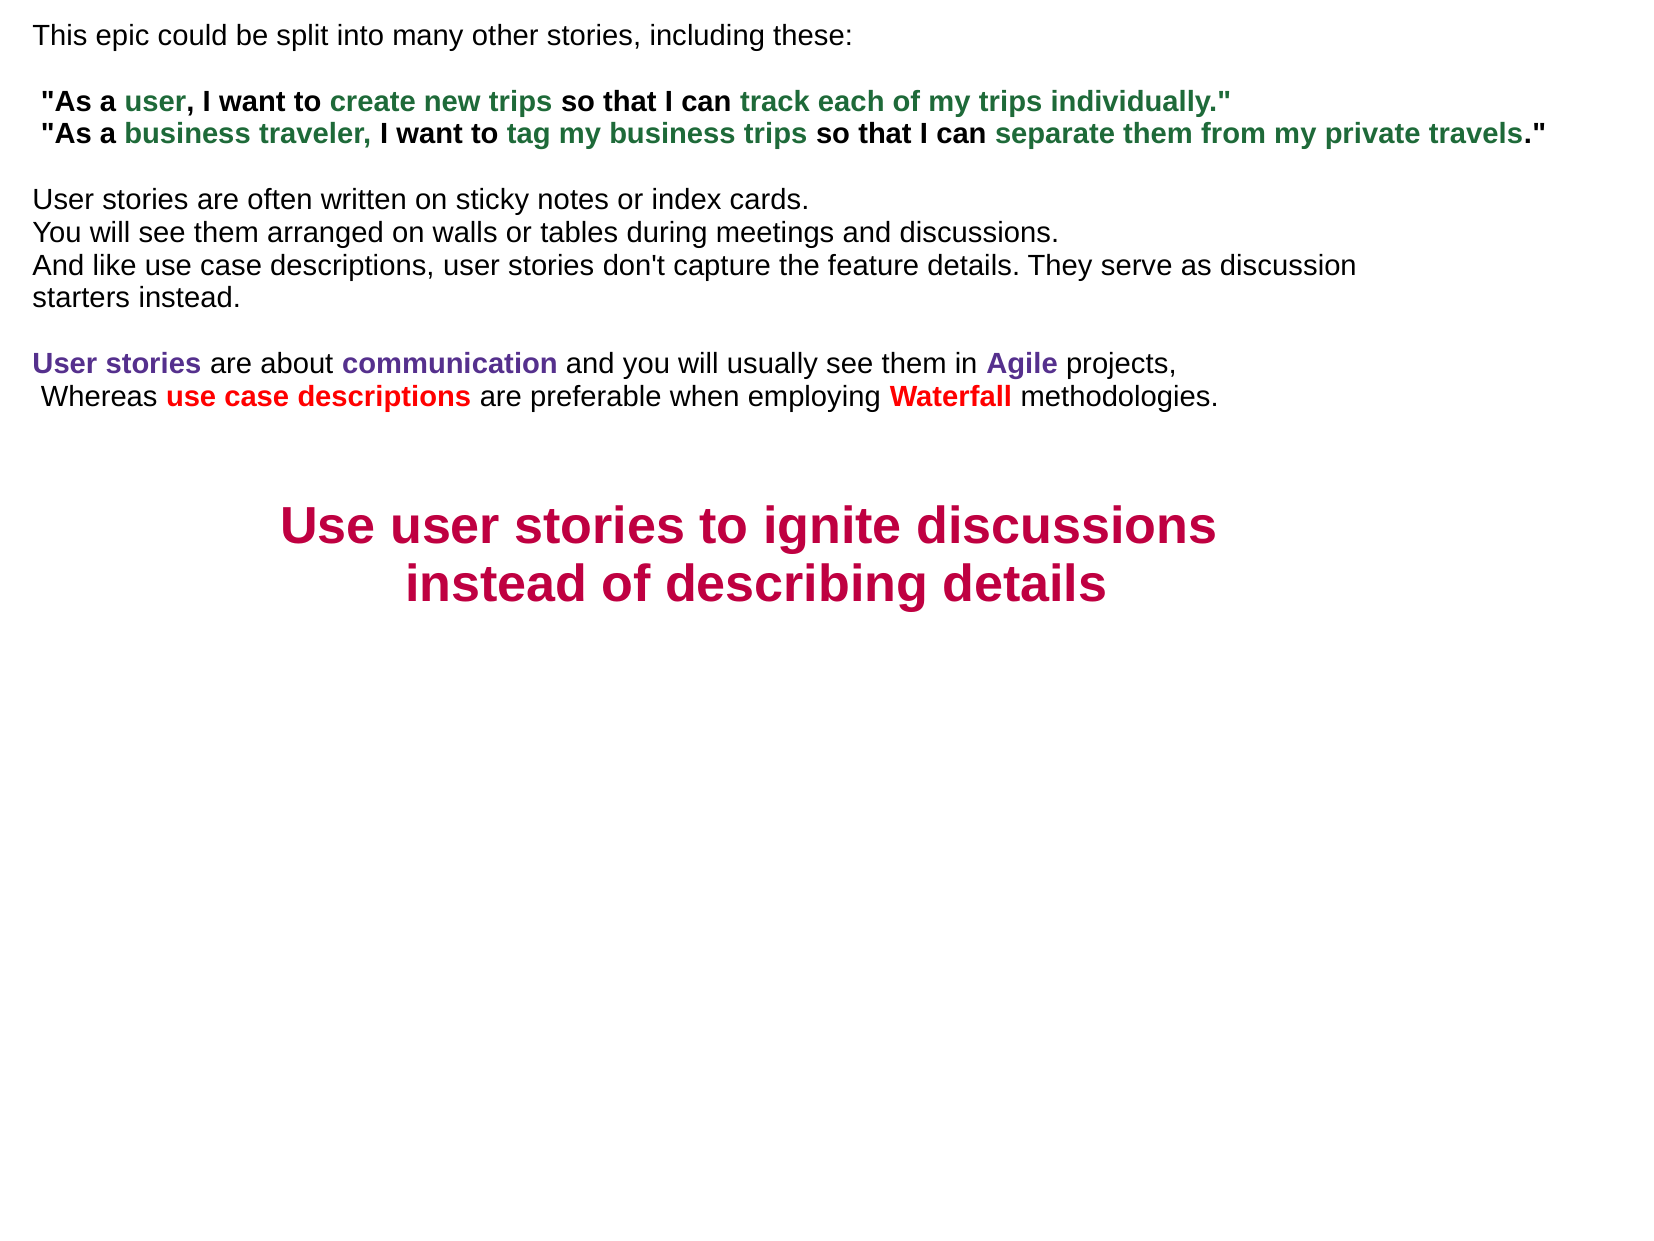

This epic could be split into many other stories, including these:
 "As a user, I want to create new trips so that I can track each of my trips individually."
 "As a business traveler, I want to tag my business trips so that I can separate them from my private travels."
User stories are often written on sticky notes or index cards.
You will see them arranged on walls or tables during meetings and discussions.
And like use case descriptions, user stories don't capture the feature details. They serve as discussion
starters instead.
User stories are about communication and you will usually see them in Agile projects,
 Whereas use case descriptions are preferable when employing Waterfall methodologies.
Use user stories to ignite discussions
instead of describing details